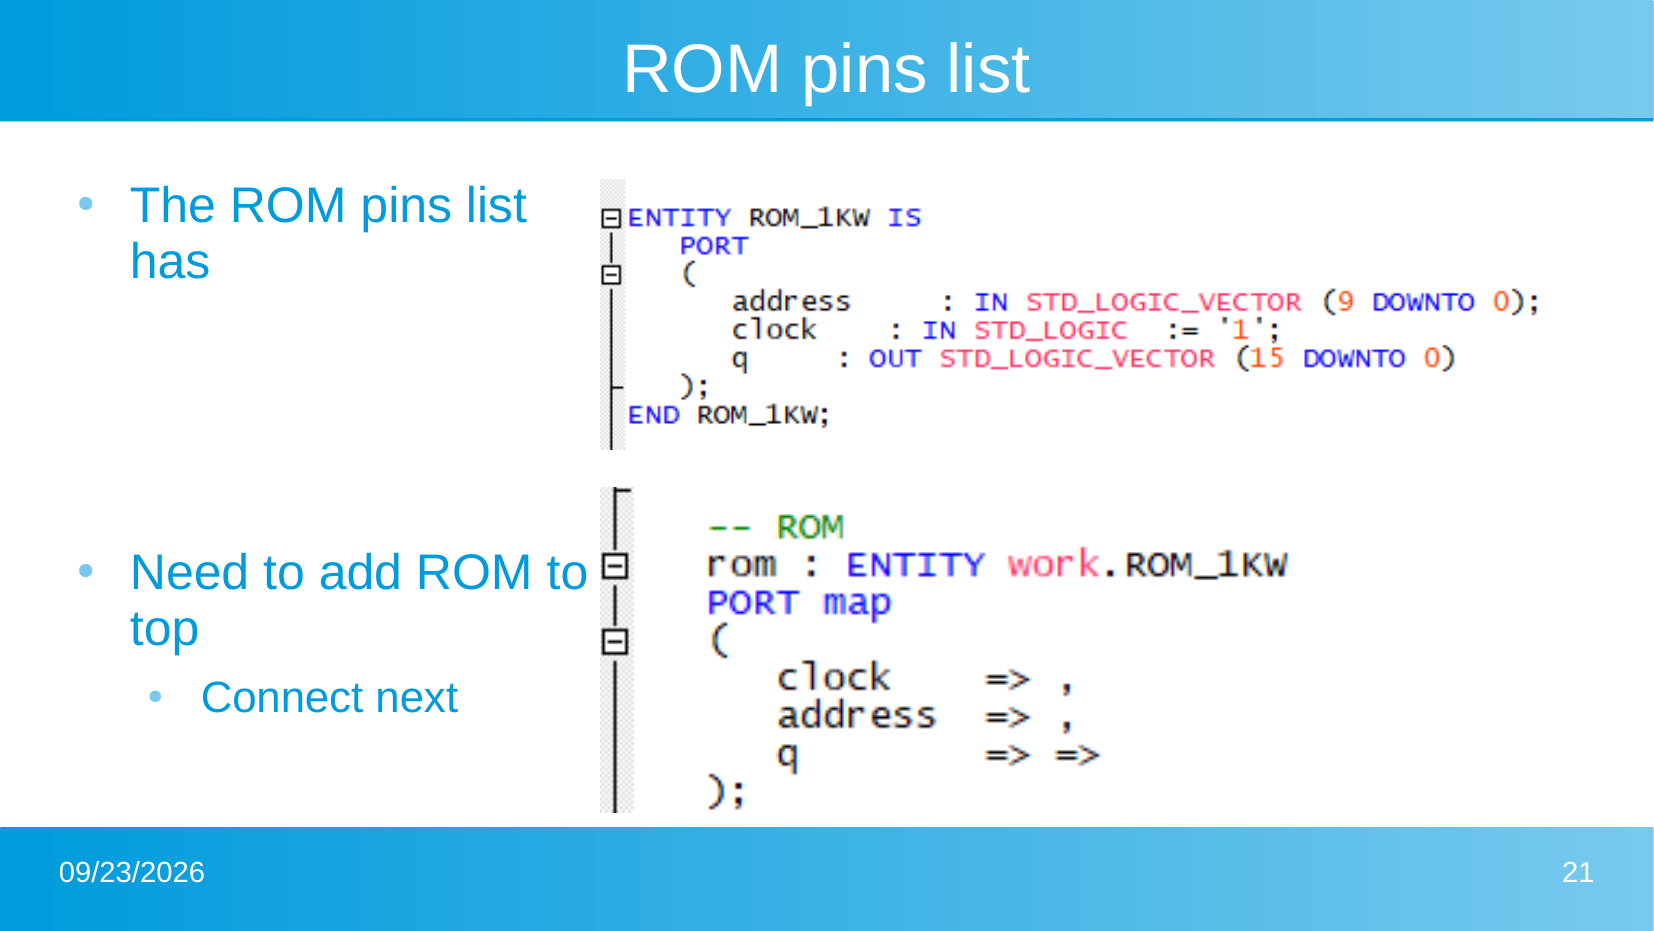

# ROM pins list
The ROM pins list has
Need to add ROM to top
Connect next
21